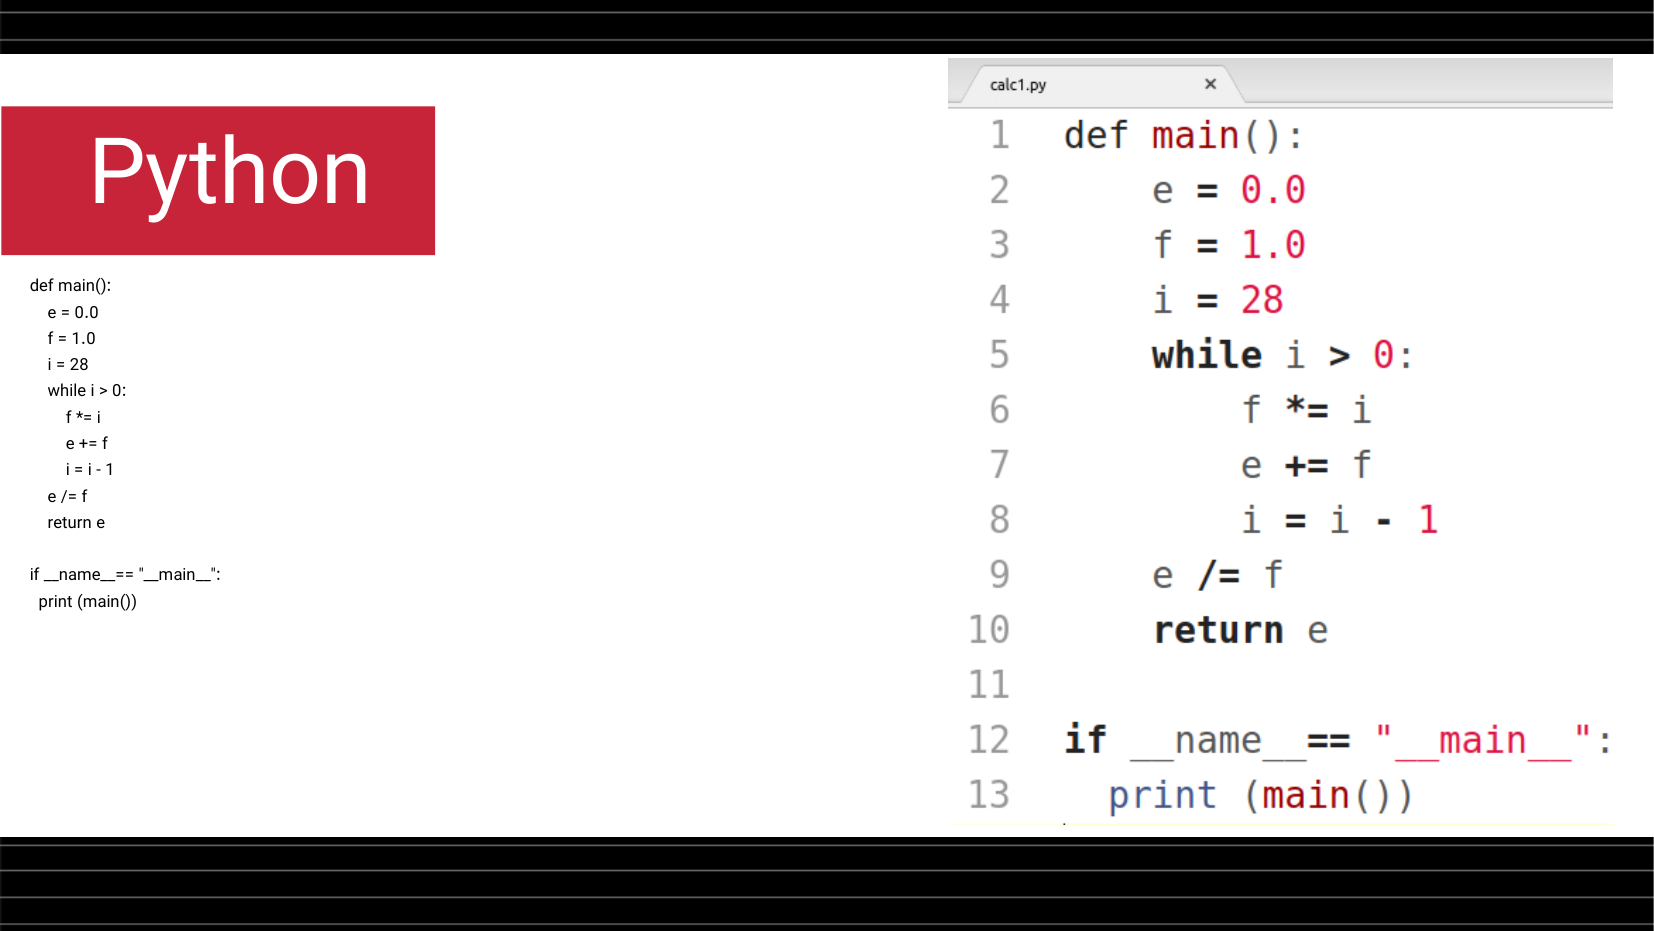

# Python
def main():
 e = 0.0
 f = 1.0
 i = 28
 while i > 0:
 f *= i
 e += f
 i = i - 1
 e /= f
 return e
if __name__== "__main__":
 print (main())